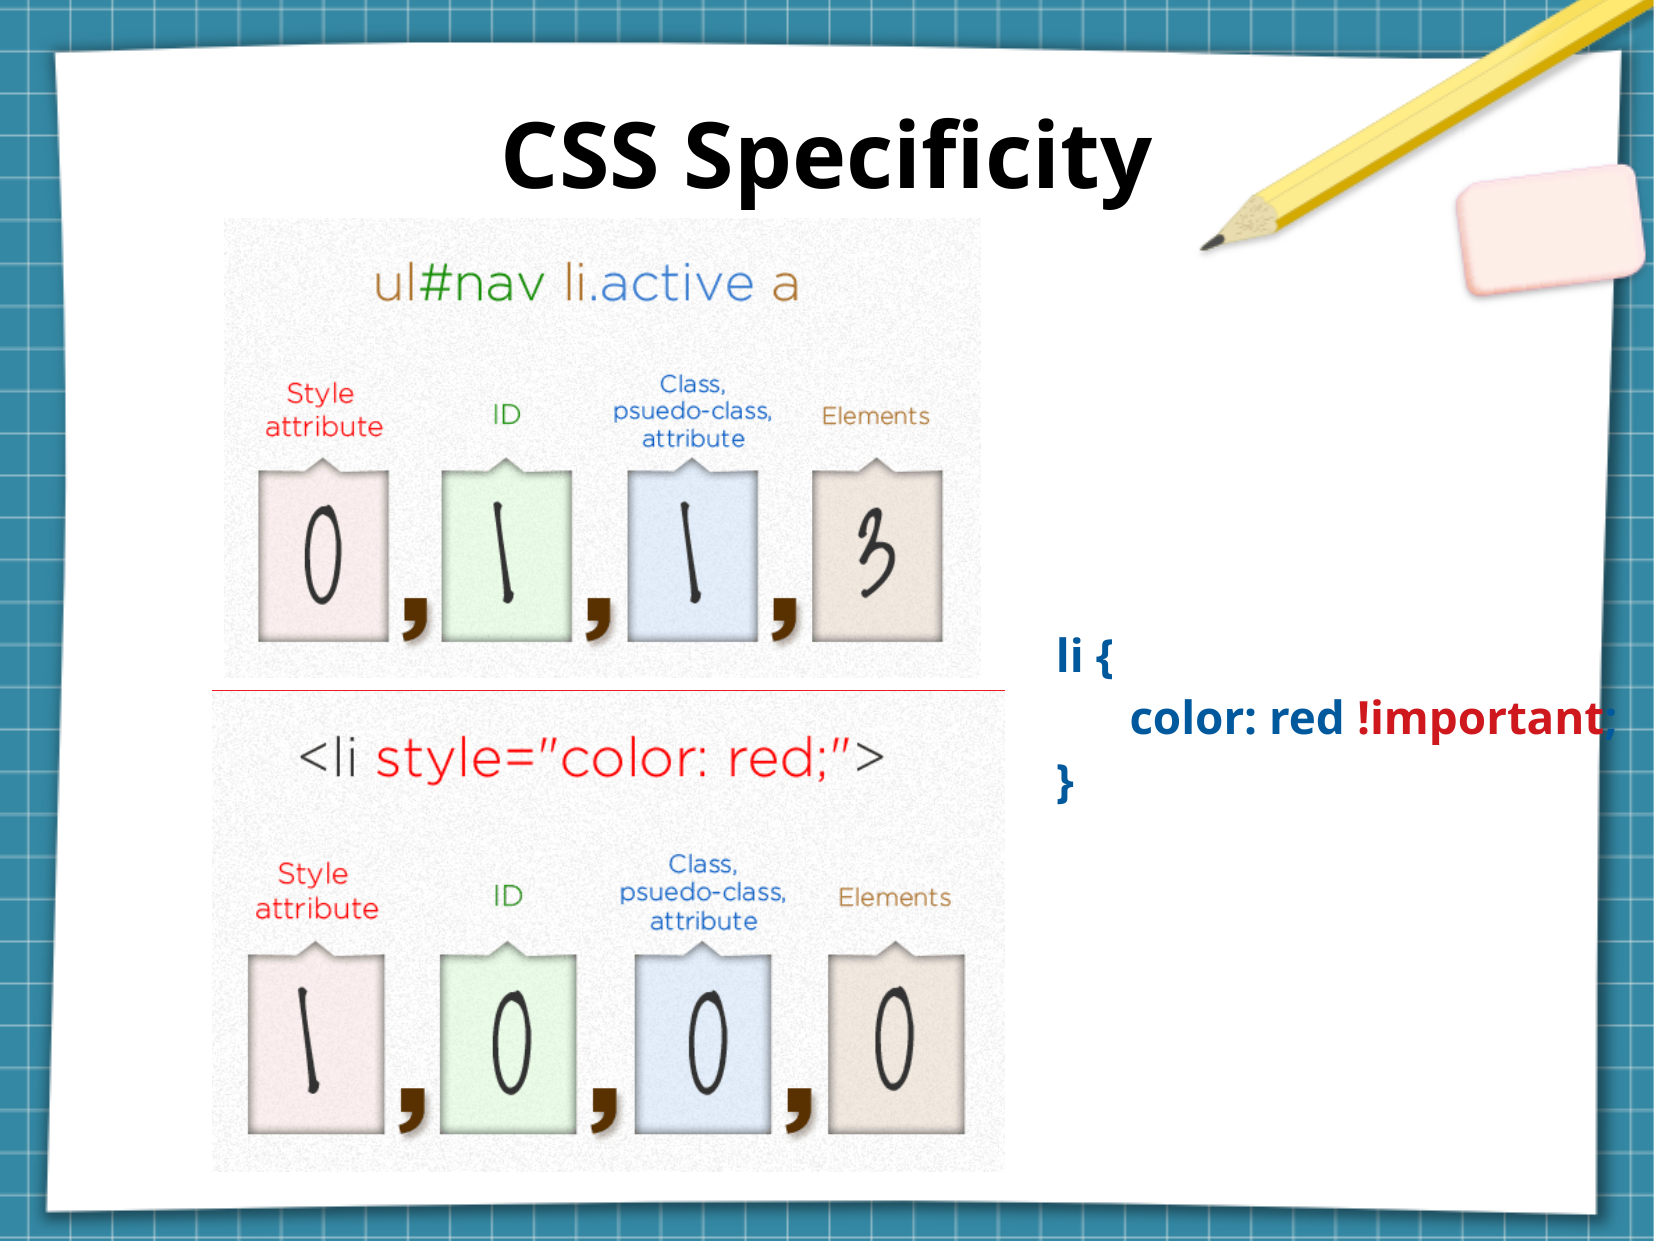

# CSS Specificity
li {
	color: red !important;
}